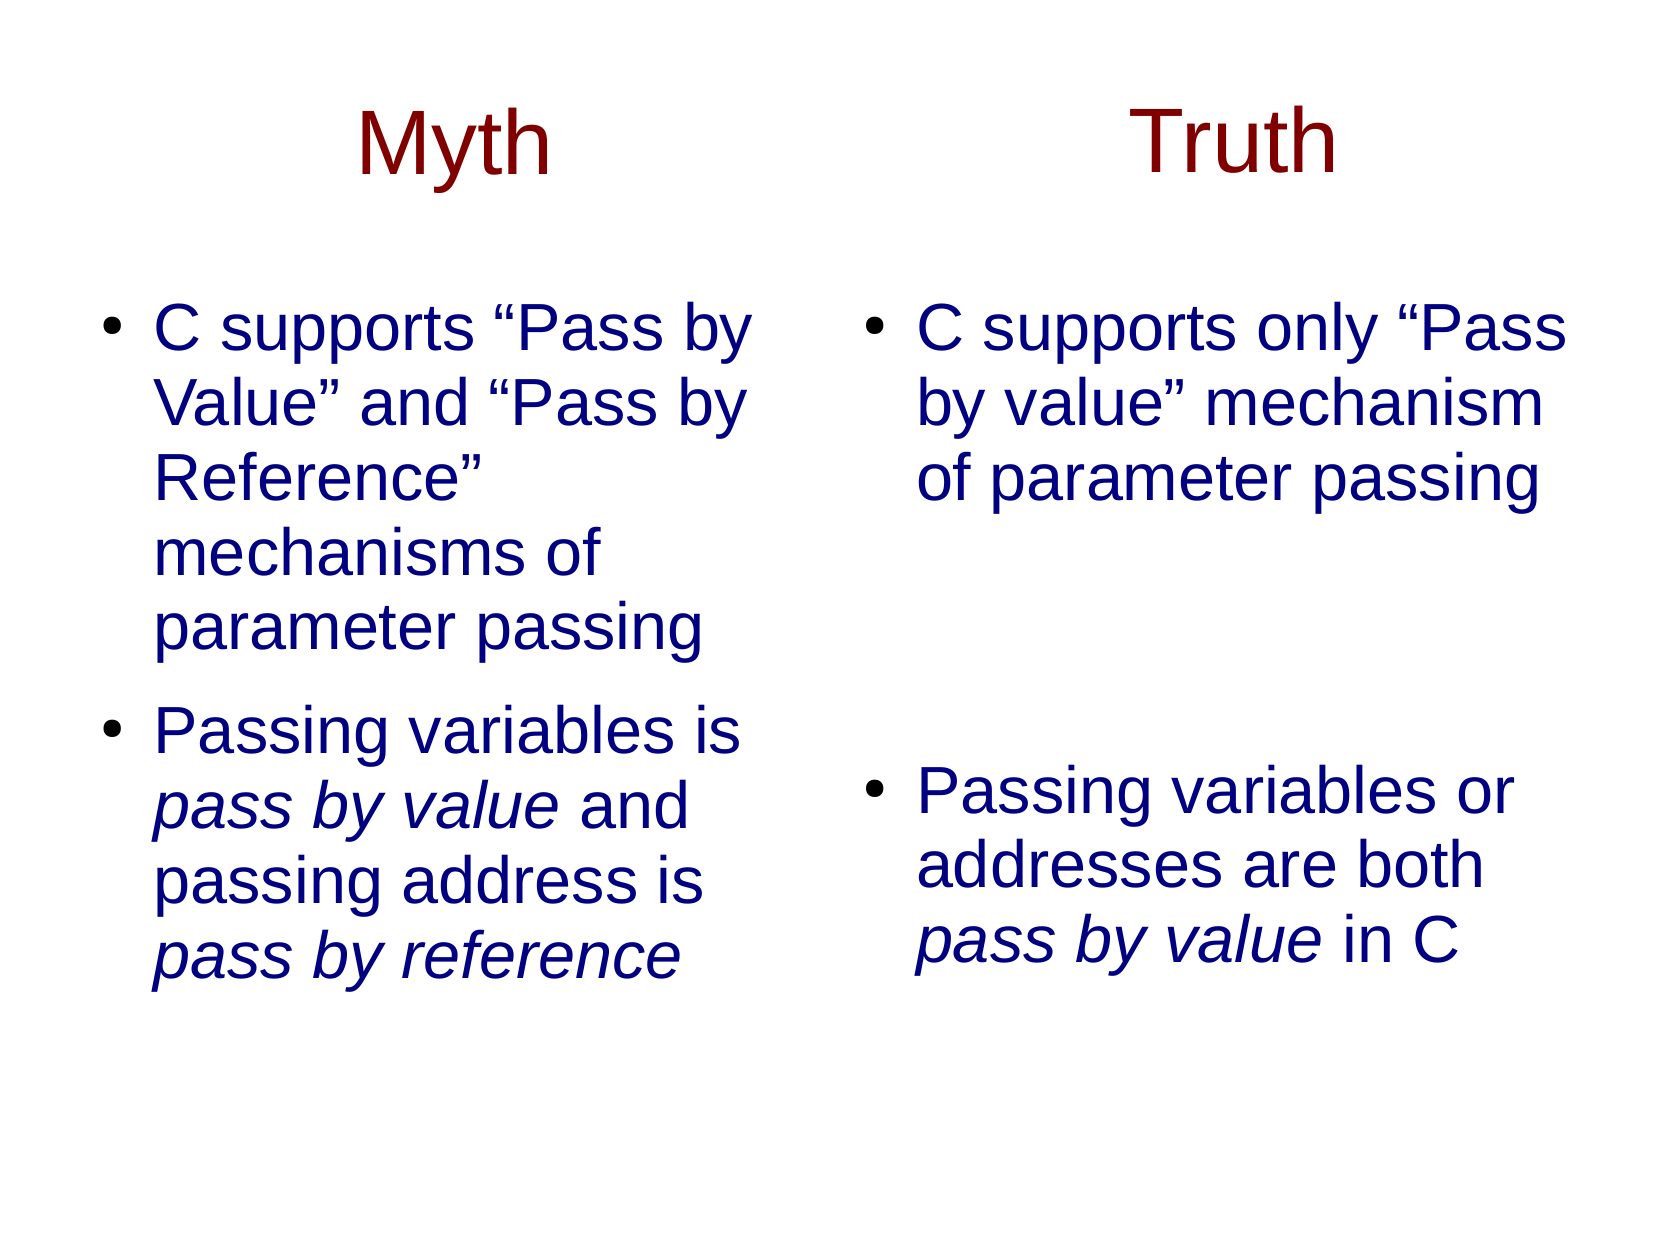

Truth
# Myth
C supports “Pass by Value” and “Pass by Reference” mechanisms of parameter passing
Passing variables is pass by value and passing address is pass by reference
C supports only “Pass by value” mechanism of parameter passing
Passing variables or addresses are both pass by value in C